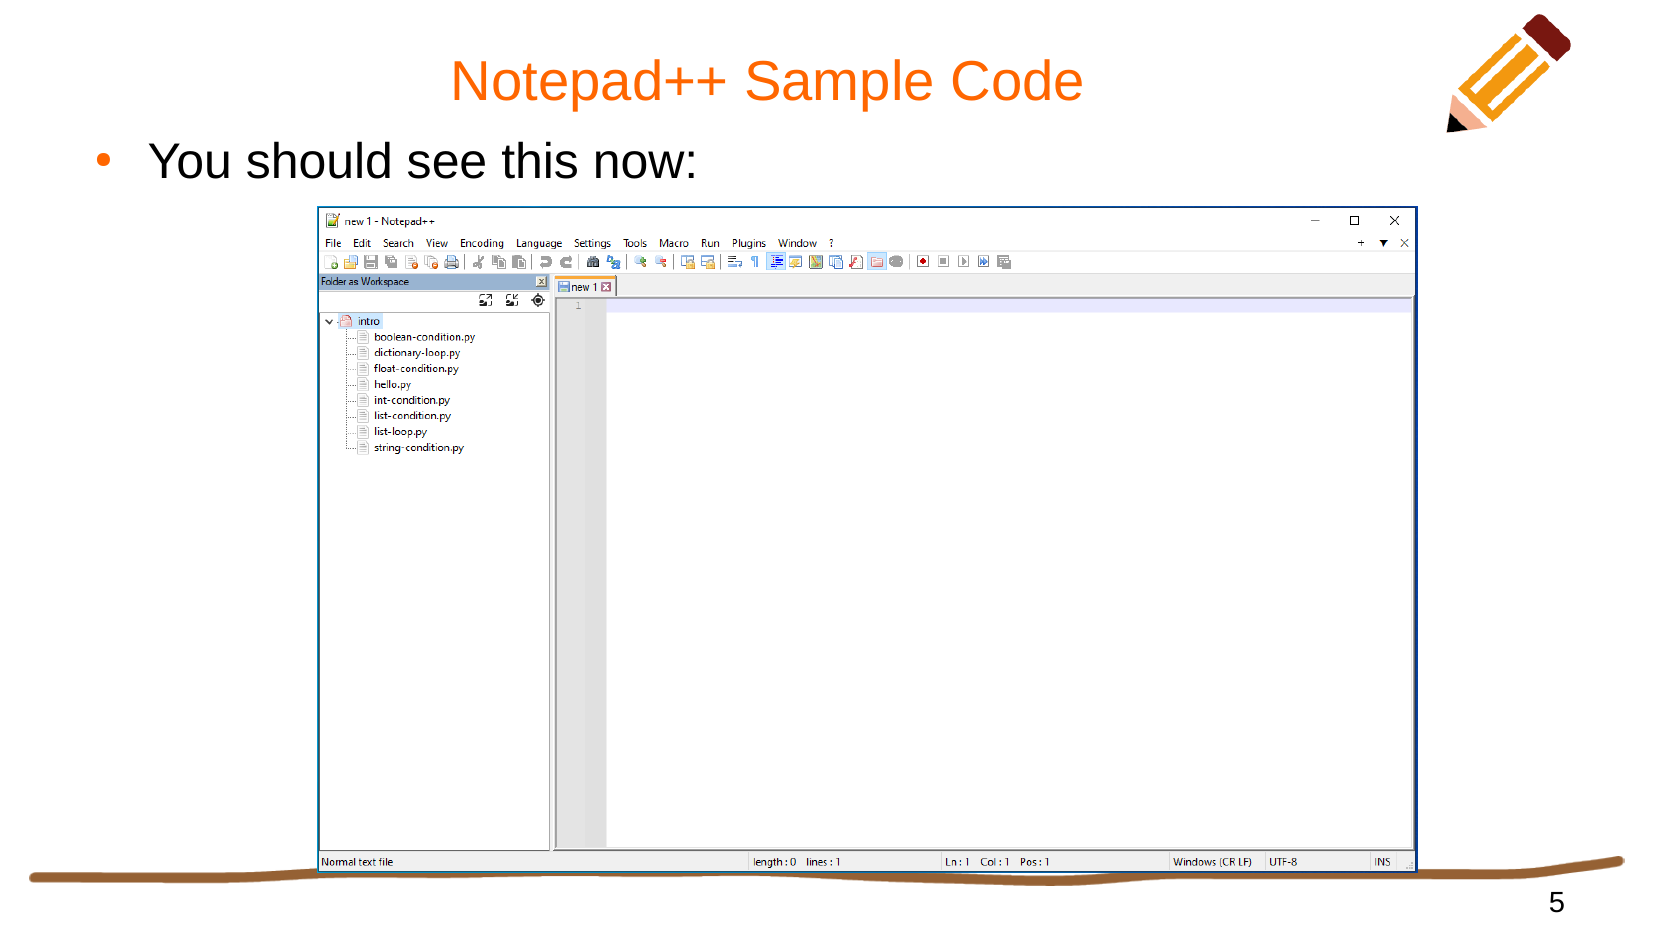

# Notepad++ Sample Code
You should see this now:
5